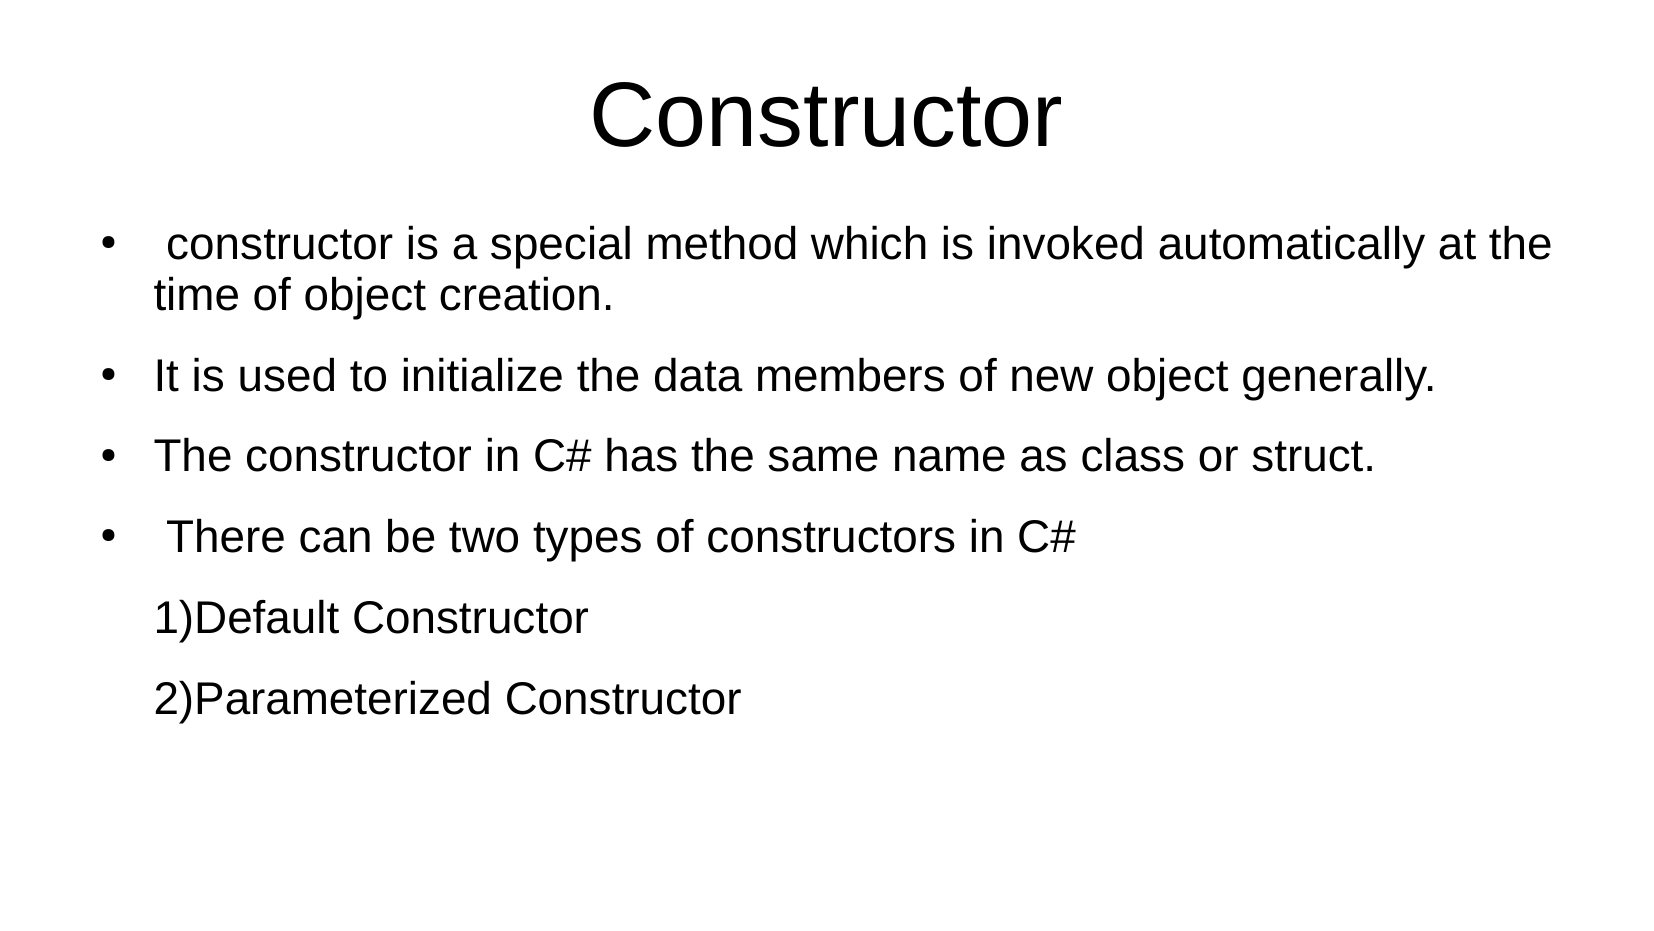

# Constructor
 constructor is a special method which is invoked automatically at the time of object creation.
It is used to initialize the data members of new object generally.
The constructor in C# has the same name as class or struct.
 There can be two types of constructors in C#
1)Default Constructor
2)Parameterized Constructor